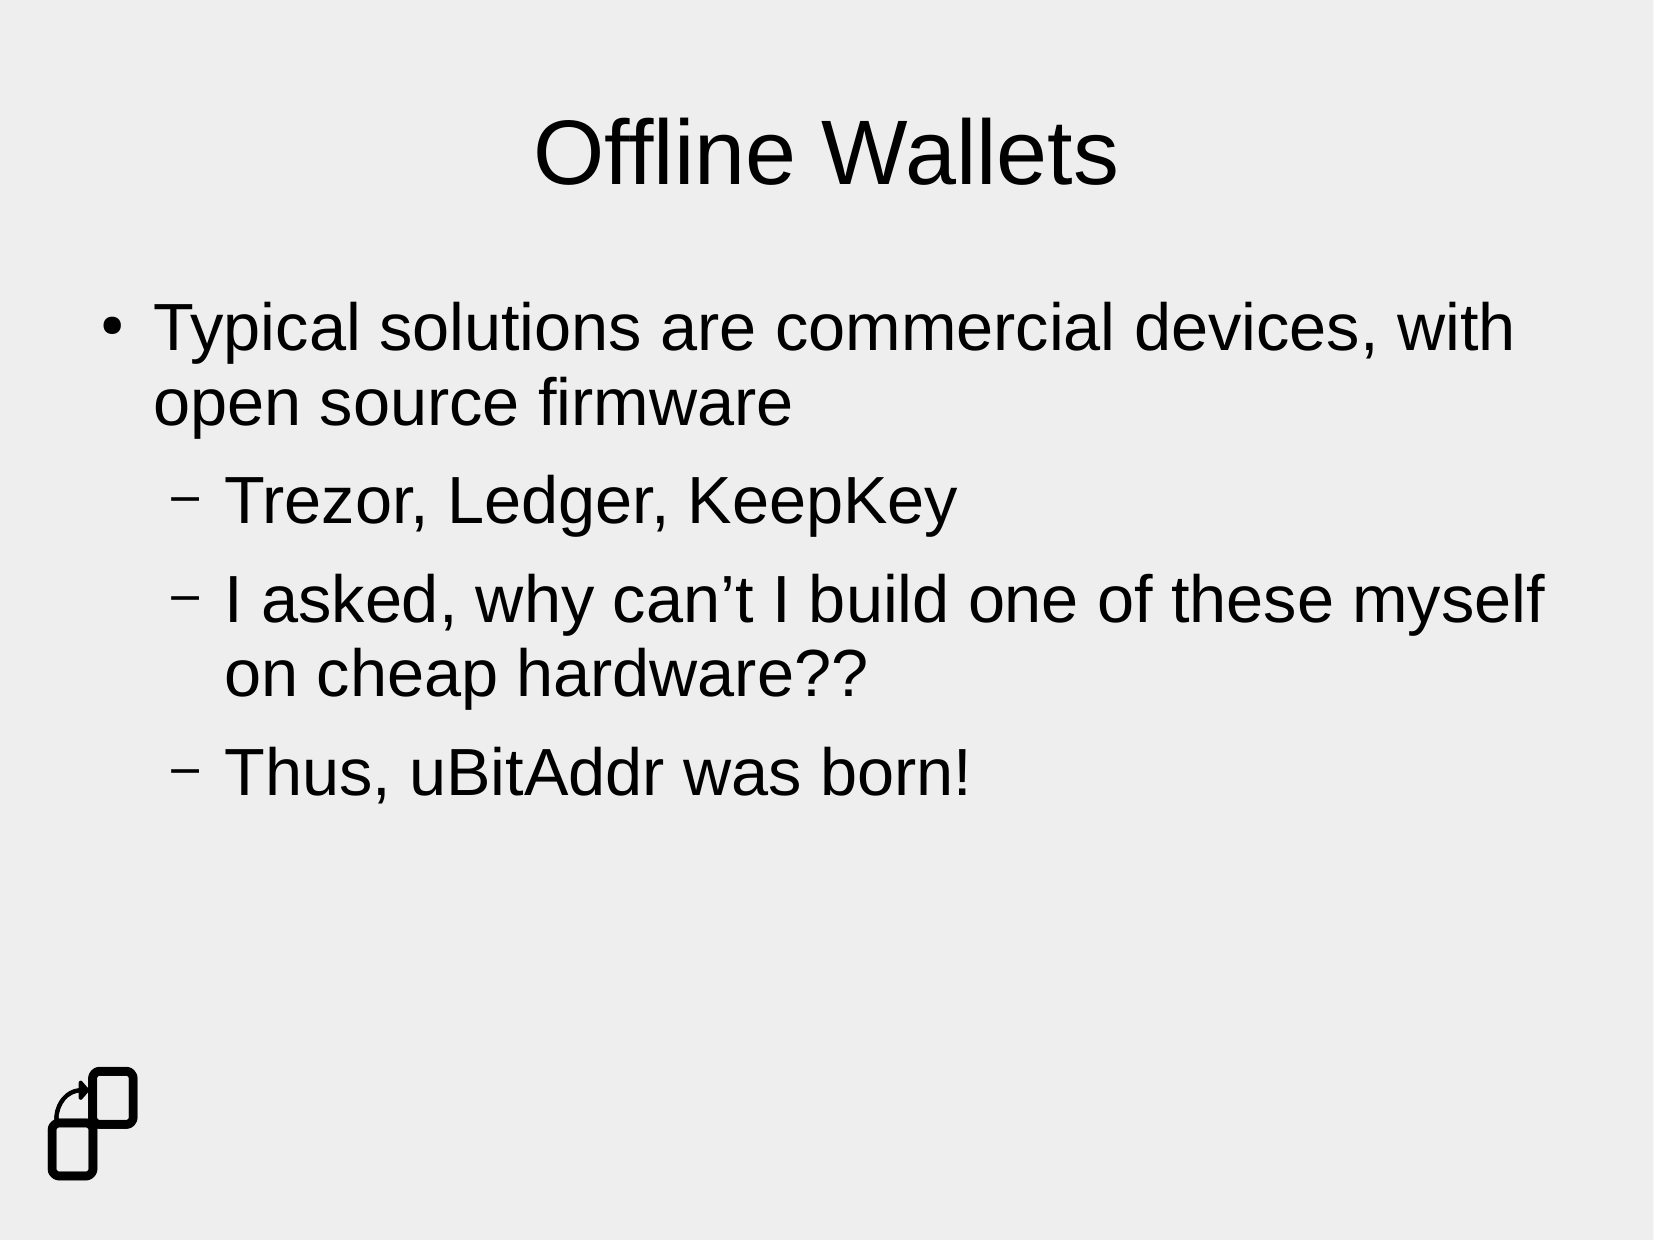

# Offline Wallets
Typical solutions are commercial devices, with open source firmware
Trezor, Ledger, KeepKey
I asked, why can’t I build one of these myself on cheap hardware??
Thus, uBitAddr was born!